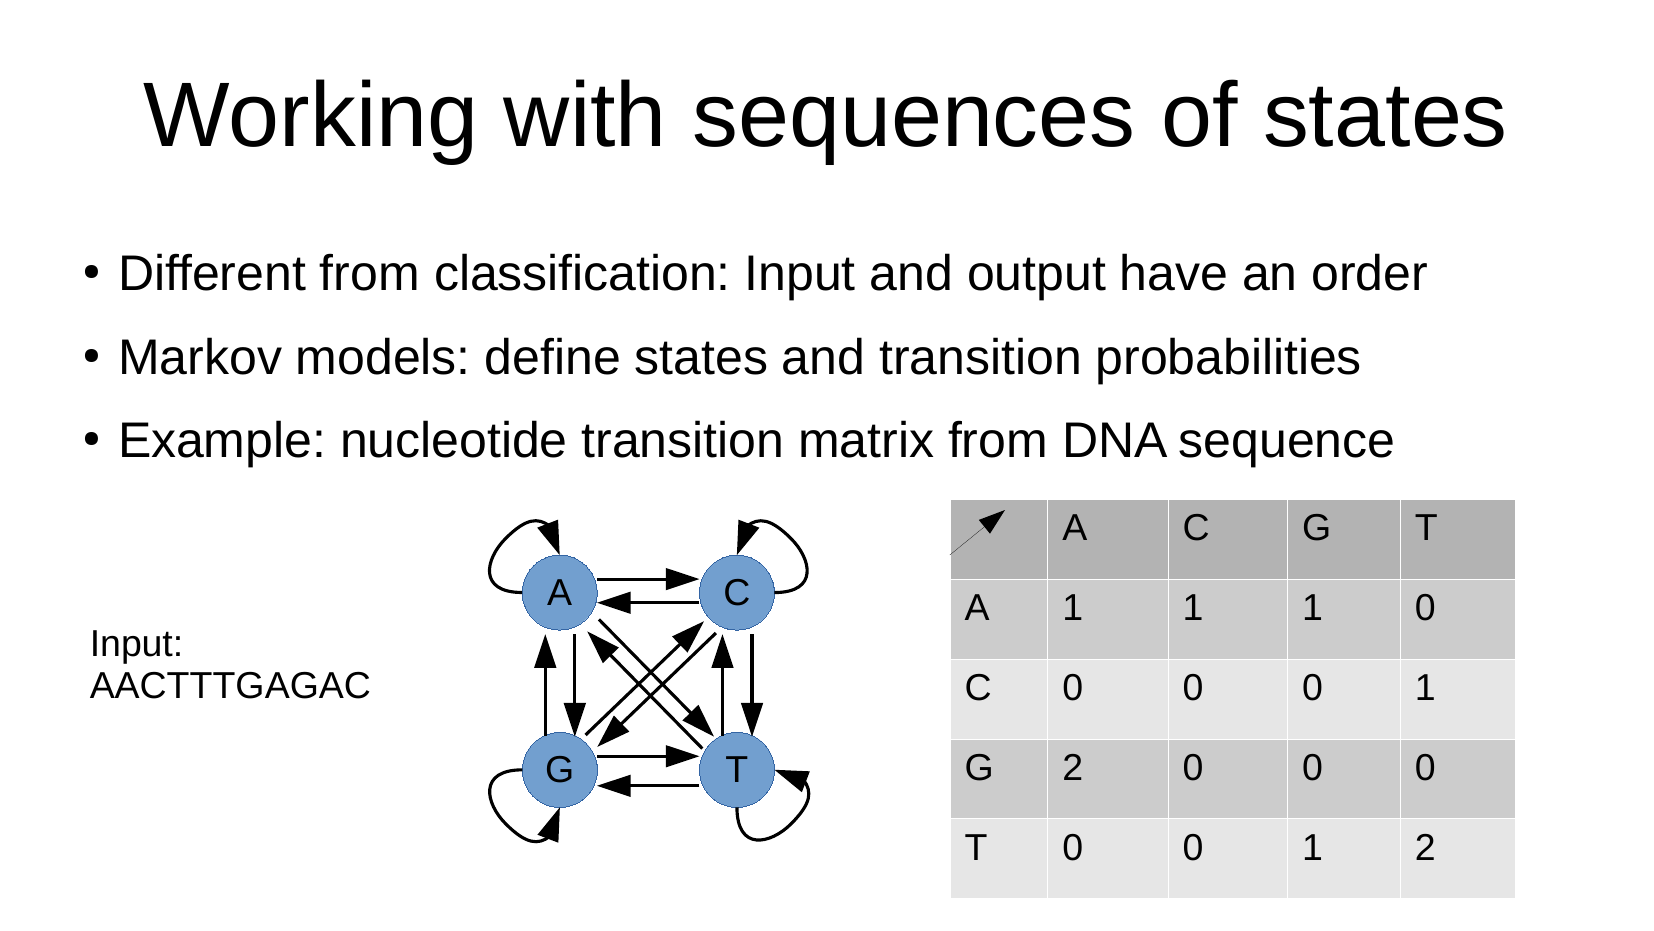

# Working with sequences of states
Different from classification: Input and output have an order
Markov models: define states and transition probabilities
Example: nucleotide transition matrix from DNA sequence
| | A | C | G | T |
| --- | --- | --- | --- | --- |
| A | 1 | 1 | 1 | 0 |
| C | 0 | 0 | 0 | 1 |
| G | 2 | 0 | 0 | 0 |
| T | 0 | 0 | 1 | 2 |
A
C
Input:
AACTTTGAGAC
T
G